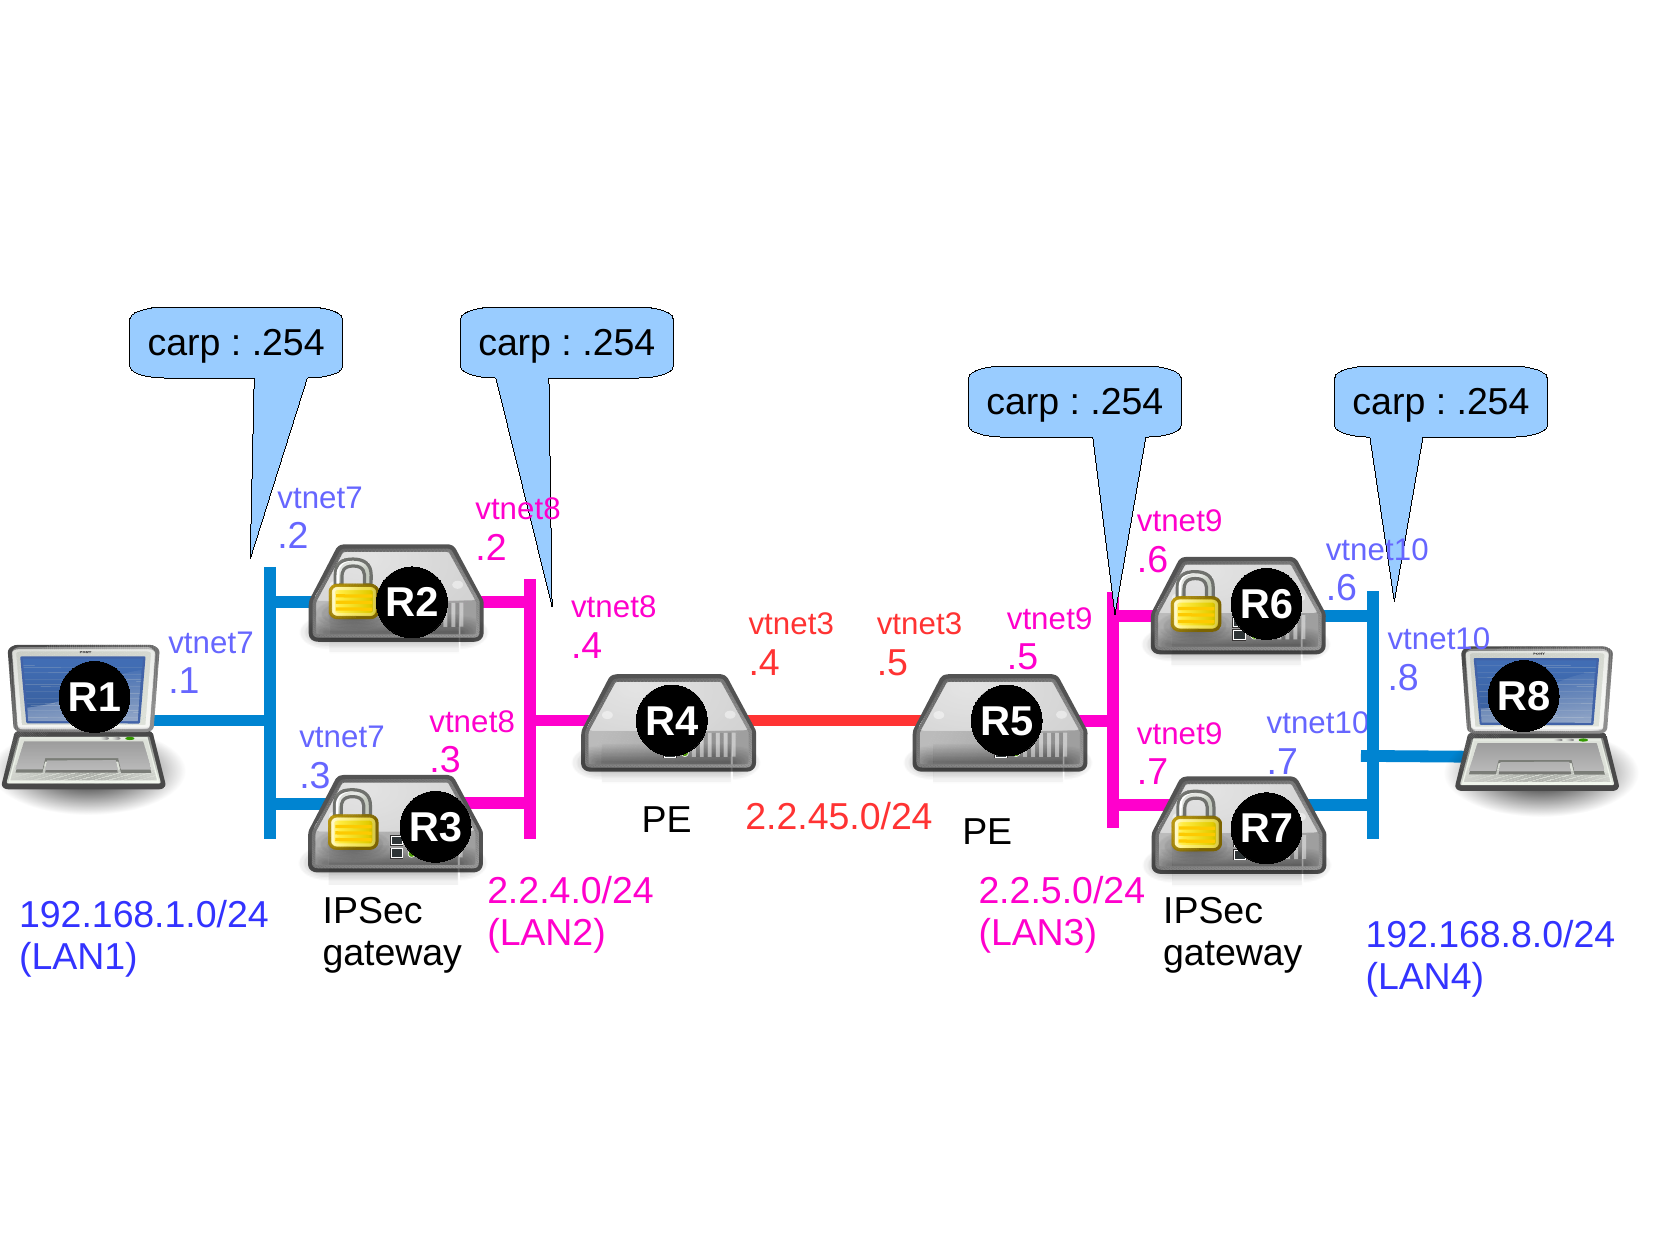

carp : .254
carp : .254
carp : .254
carp : .254
vtnet7
.2
vtnet8
.2
vtnet9
.6
vtnet10
.6
R2
R6
vtnet8
.4
vtnet9
.5
vtnet3
.4
vtnet3
.5
vtnet10
.8
vtnet7
.1
R8
R1
R4
R5
vtnet8
.3
vtnet10
.7
vtnet9
.7
vtnet7
.3
2.2.45.0/24
R3
PE
R7
PE
2.2.4.0/24
(LAN2)
2.2.5.0/24
(LAN3)
IPSec
gateway
IPSec
gateway
192.168.1.0/24
(LAN1)
192.168.8.0/24
(LAN4)